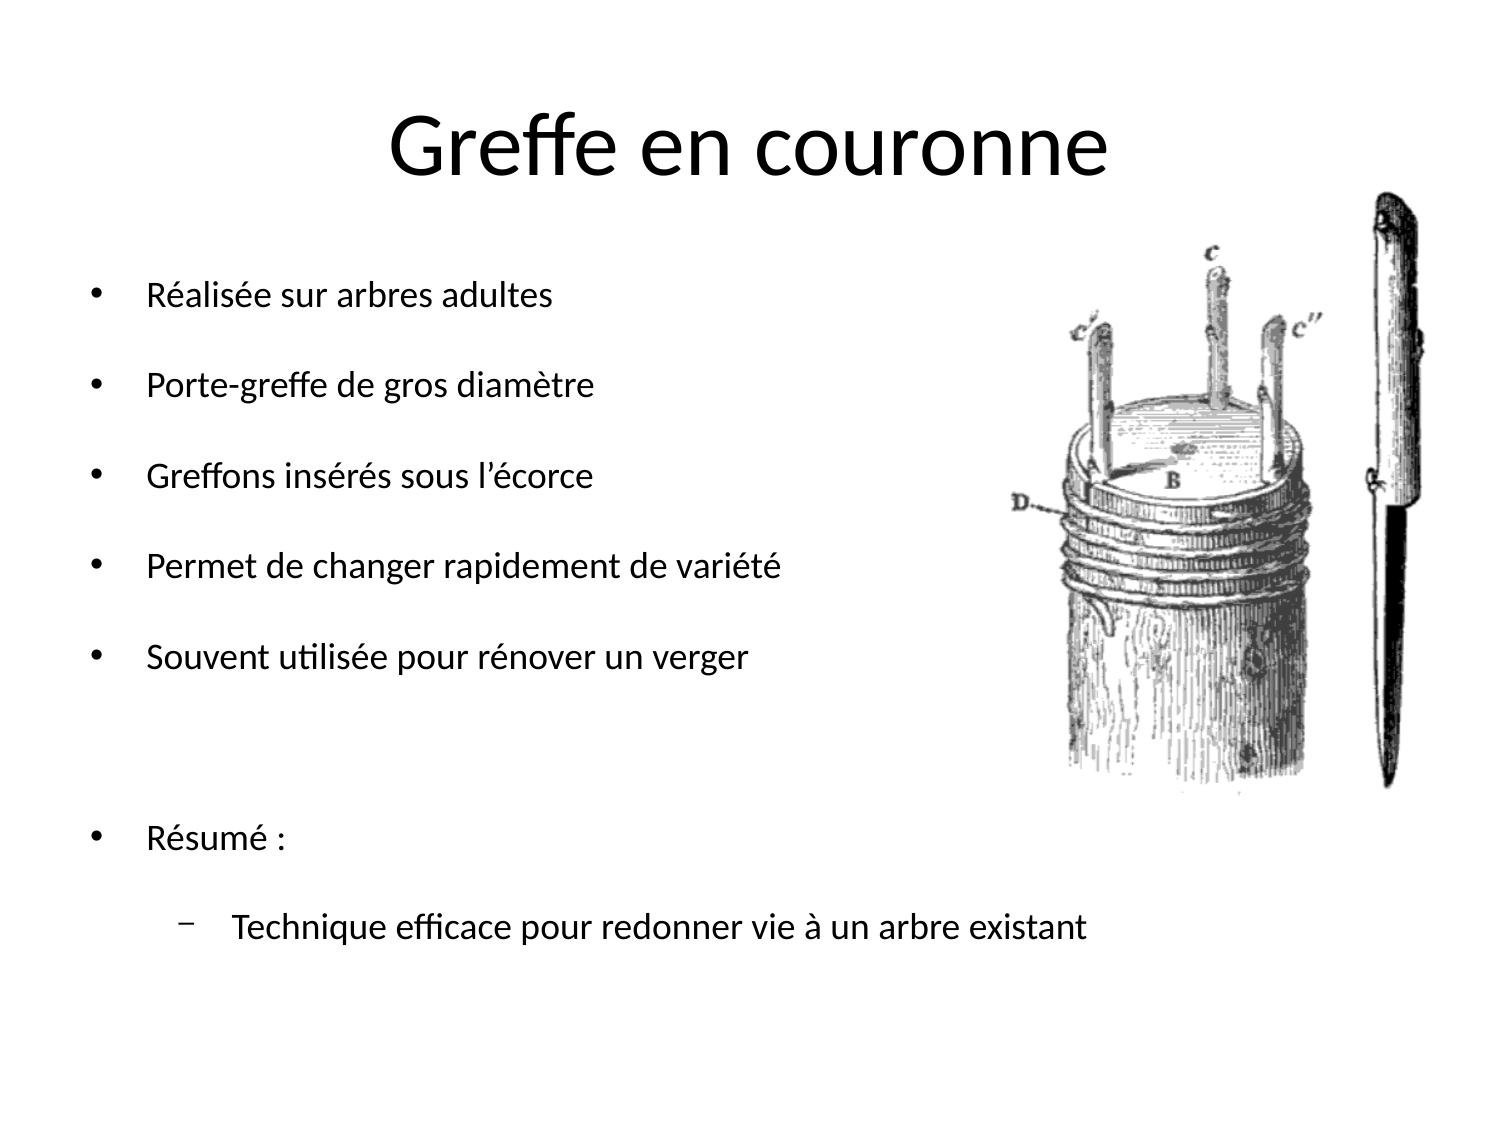

# Greffe en couronne
Réalisée sur arbres adultes
Porte-greffe de gros diamètre
Greffons insérés sous l’écorce
Permet de changer rapidement de variété
Souvent utilisée pour rénover un verger
Résumé :
Technique efficace pour redonner vie à un arbre existant